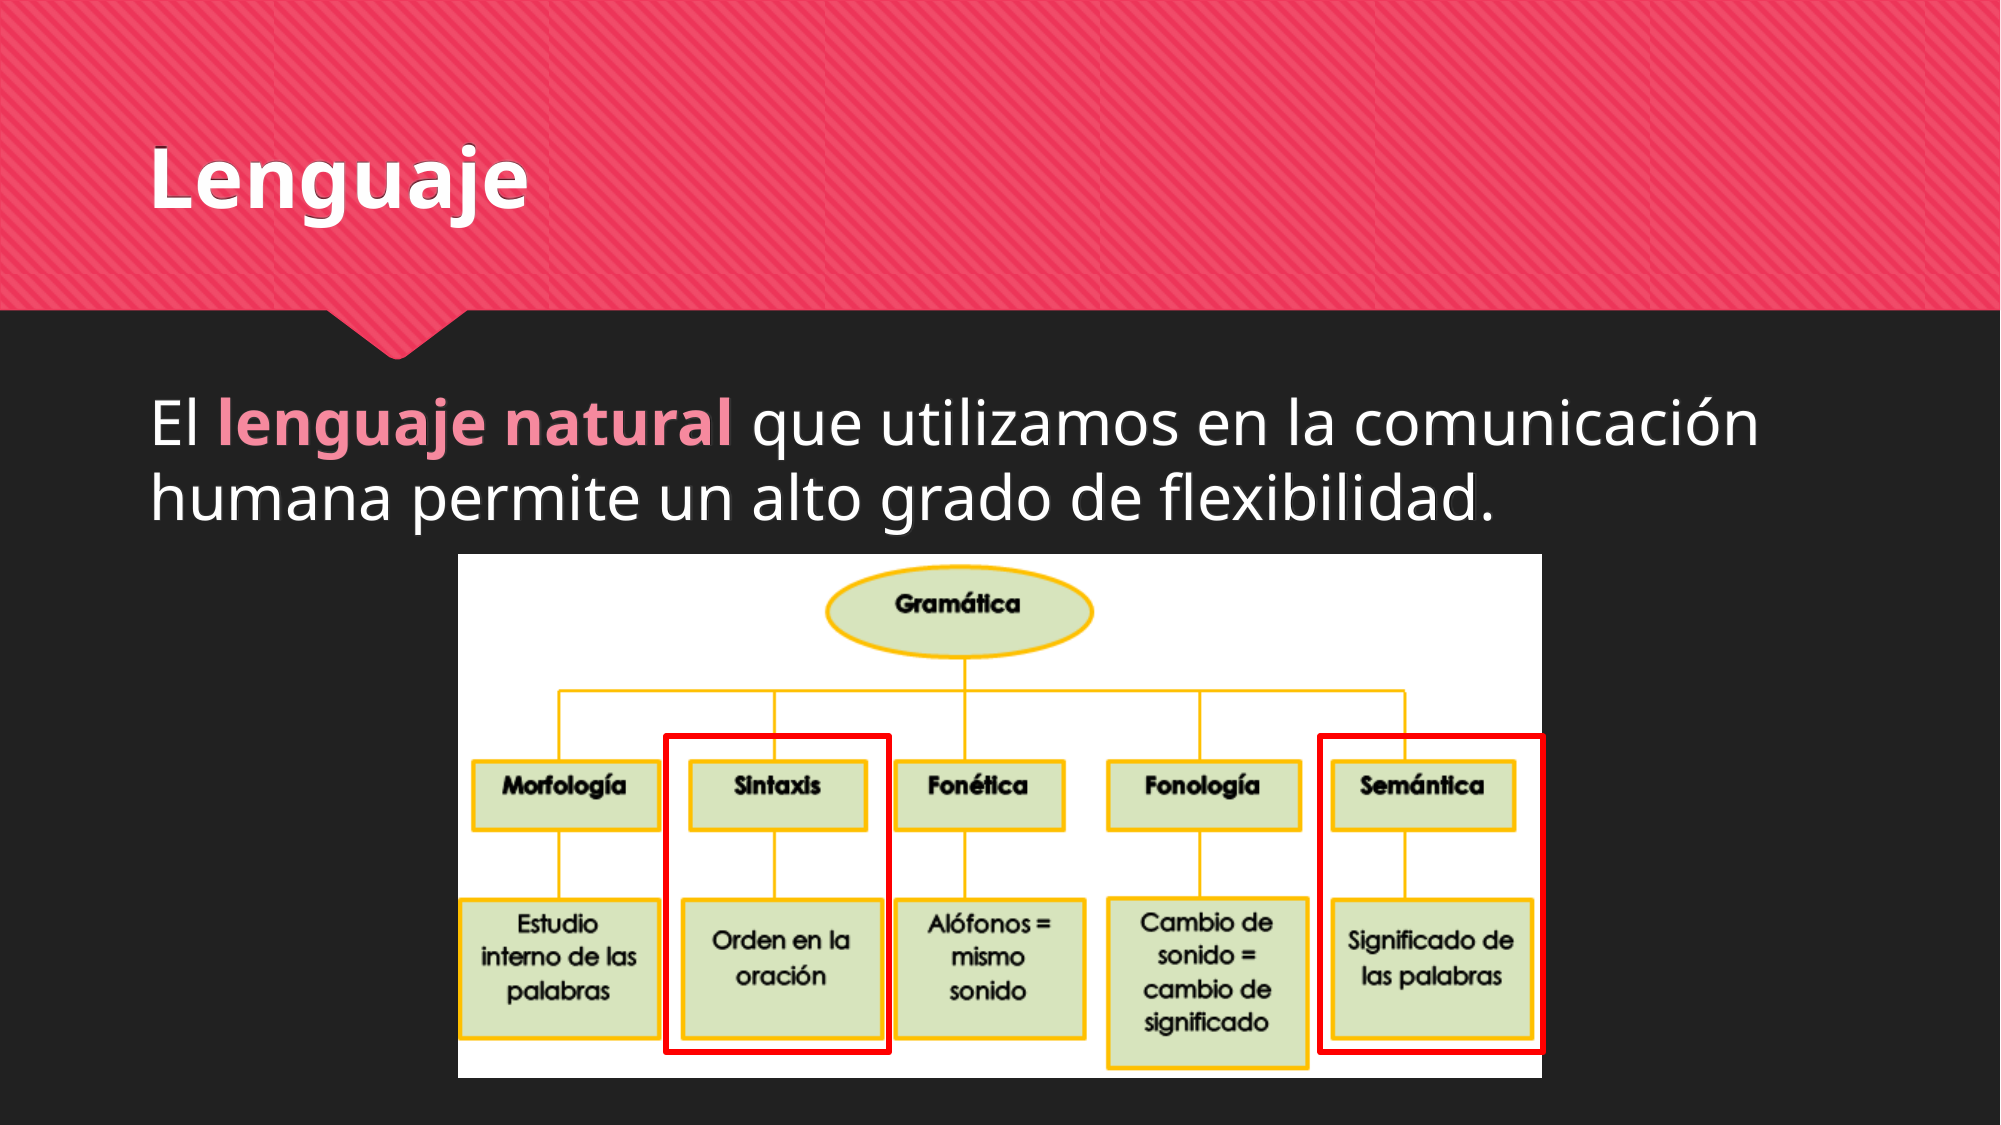

# Lenguaje
El lenguaje natural que utilizamos en la comunicación humana permite un alto grado de flexibilidad.